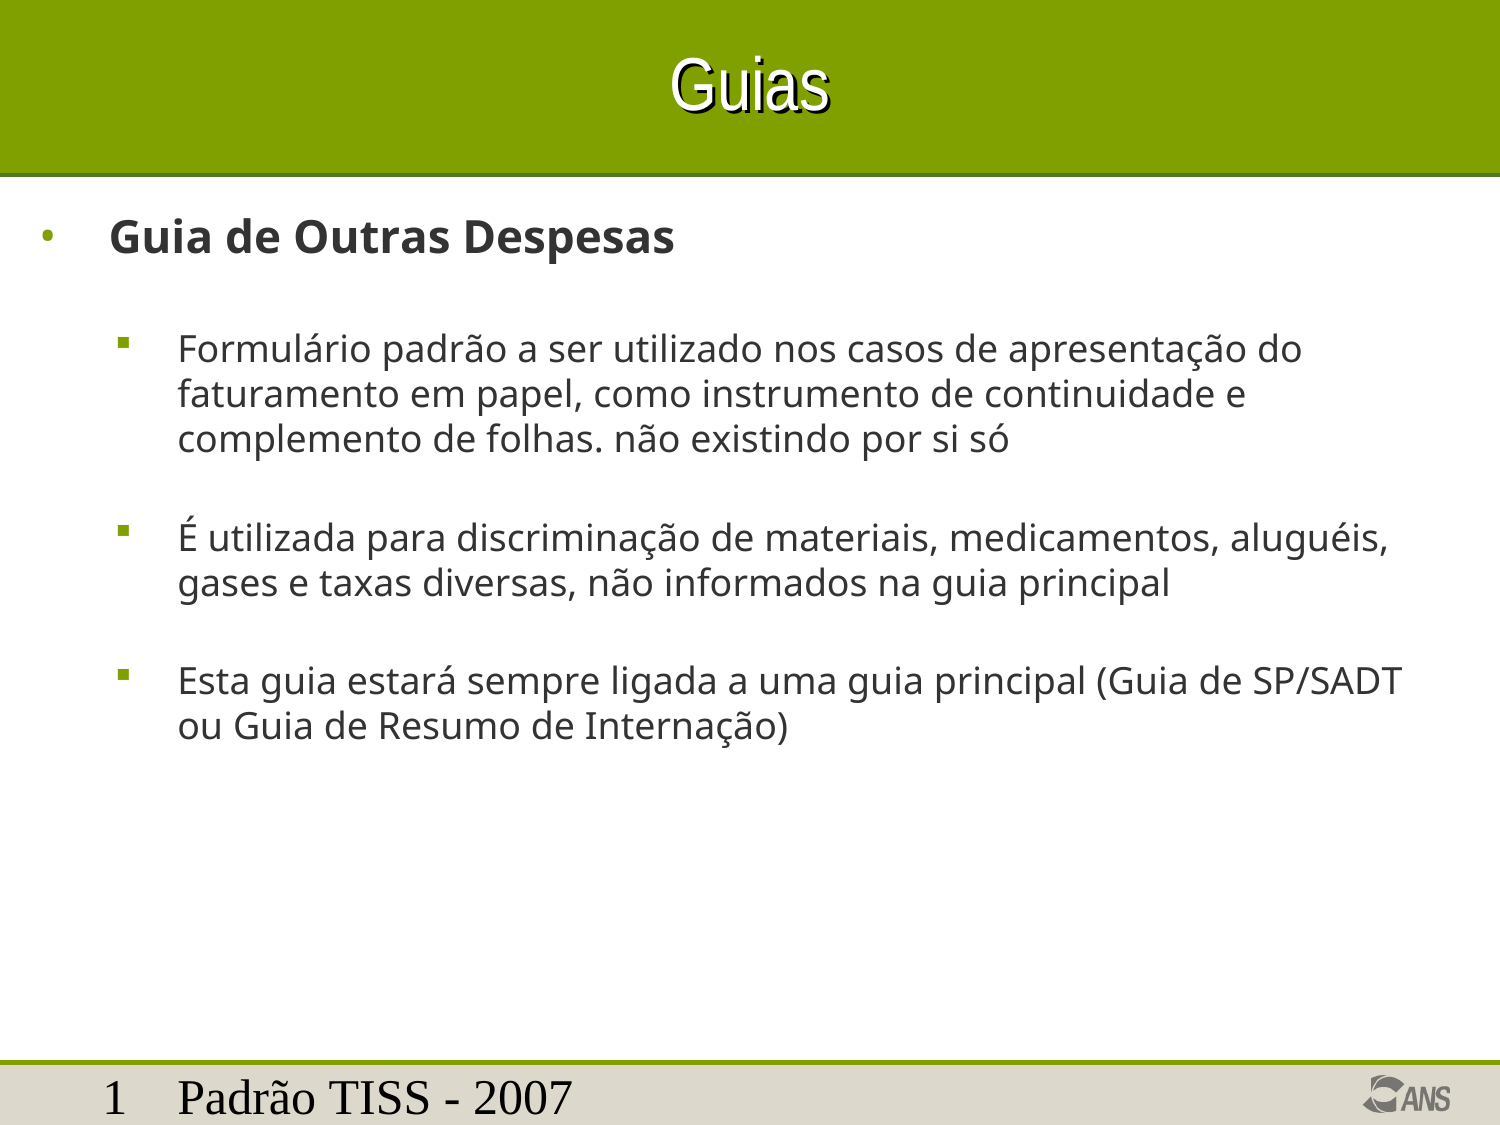

# Guias
Guia de Outras Despesas
Formulário padrão a ser utilizado nos casos de apresentação do faturamento em papel, como instrumento de continuidade e complemento de folhas. não existindo por si só
É utilizada para discriminação de materiais, medicamentos, aluguéis, gases e taxas diversas, não informados na guia principal
Esta guia estará sempre ligada a uma guia principal (Guia de SP/SADT ou Guia de Resumo de Internação)
14
Padrão TISS - 2007